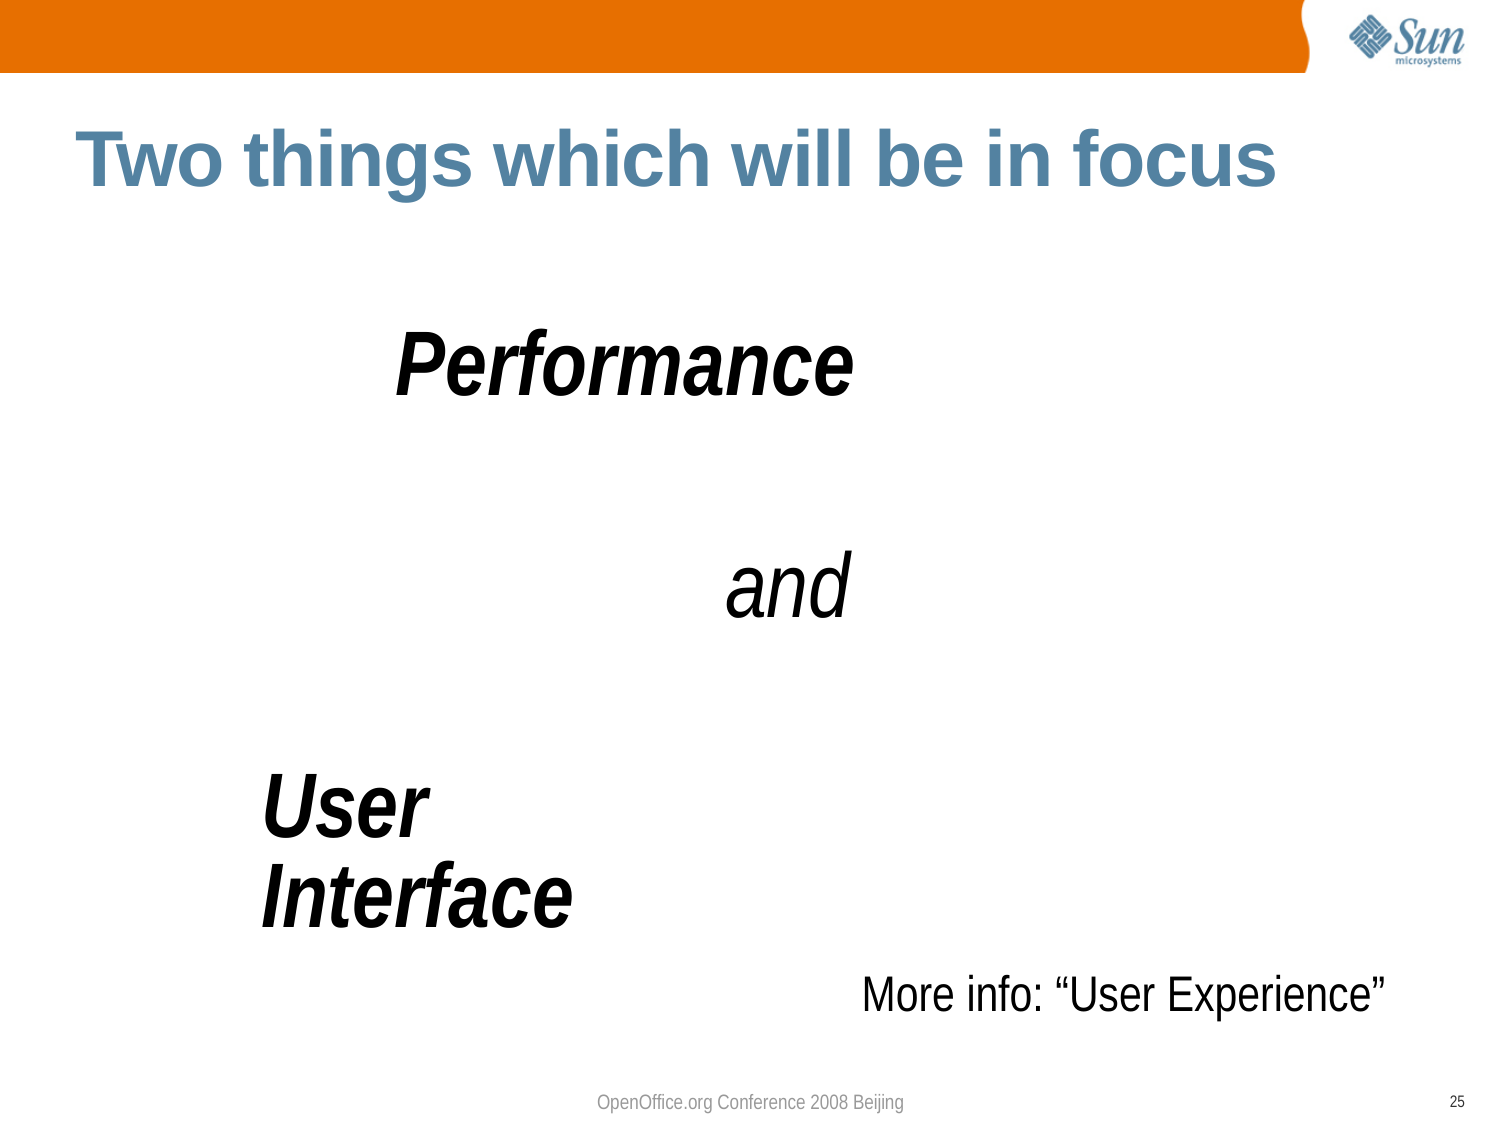

# Two things which will be in focus
Performance
and
User Interface
More info: “User Experience”